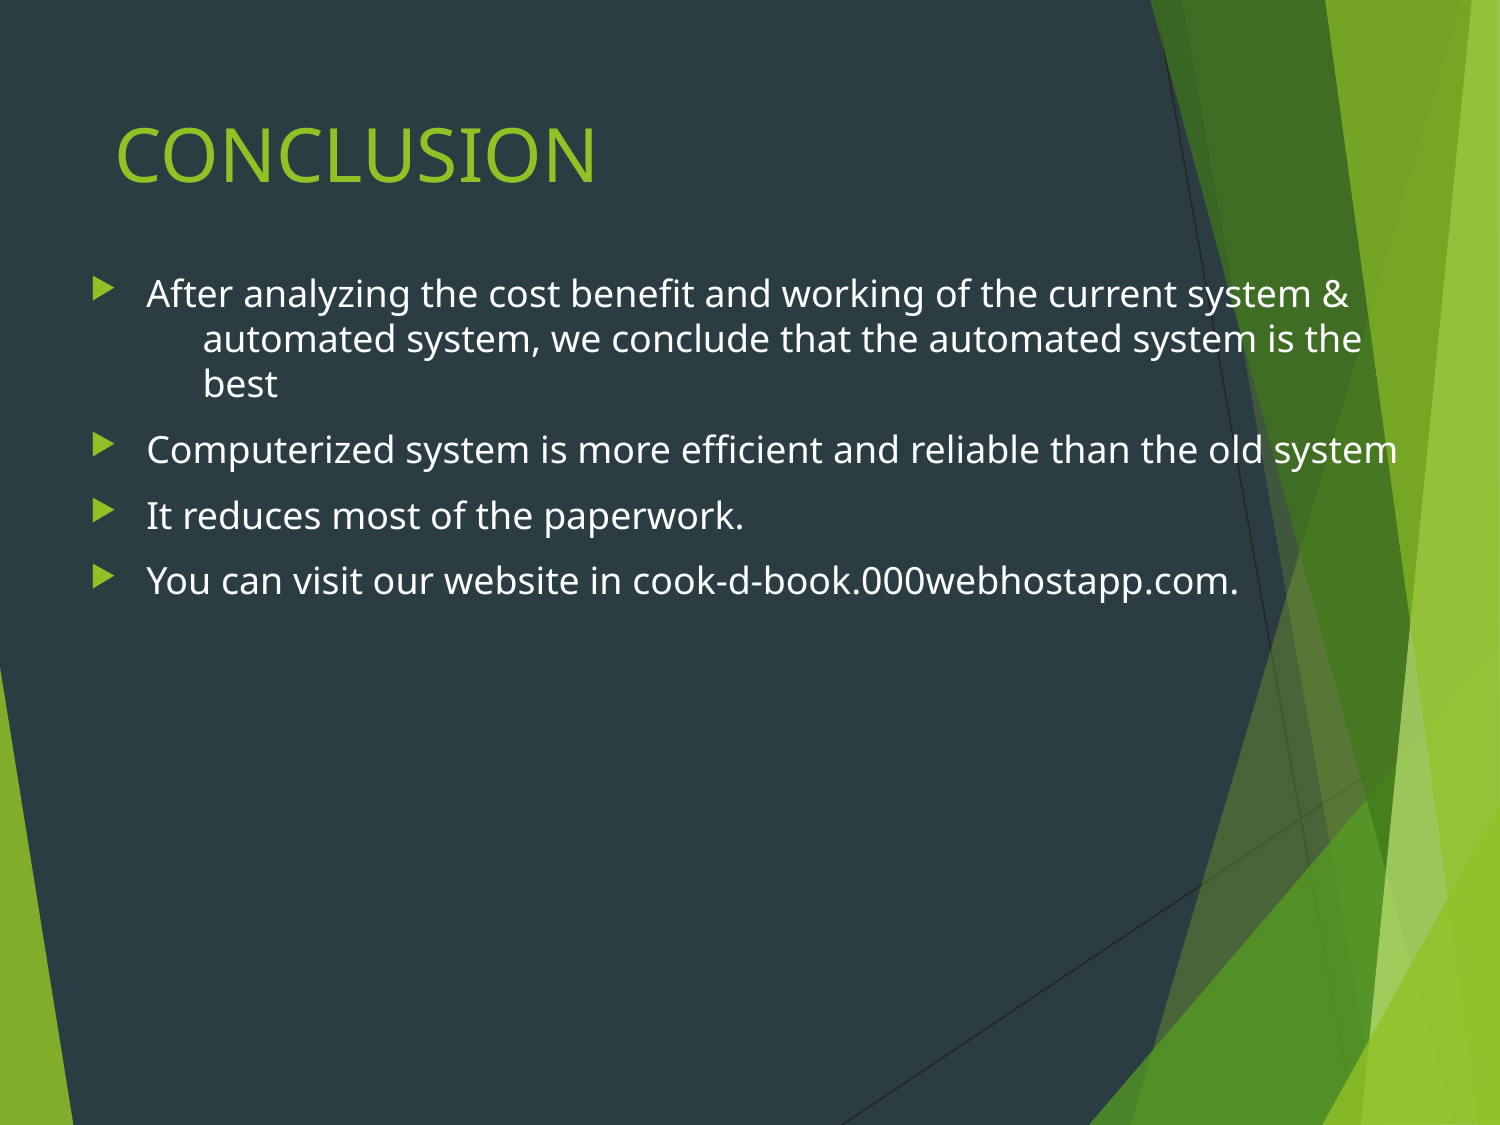

# CONCLUSION
After analyzing the cost benefit and working of the current system & automated system, we conclude that the automated system is the best
Computerized system is more efficient and reliable than the old system
It reduces most of the paperwork.
You can visit our website in cook-d-book.000webhostapp.com.